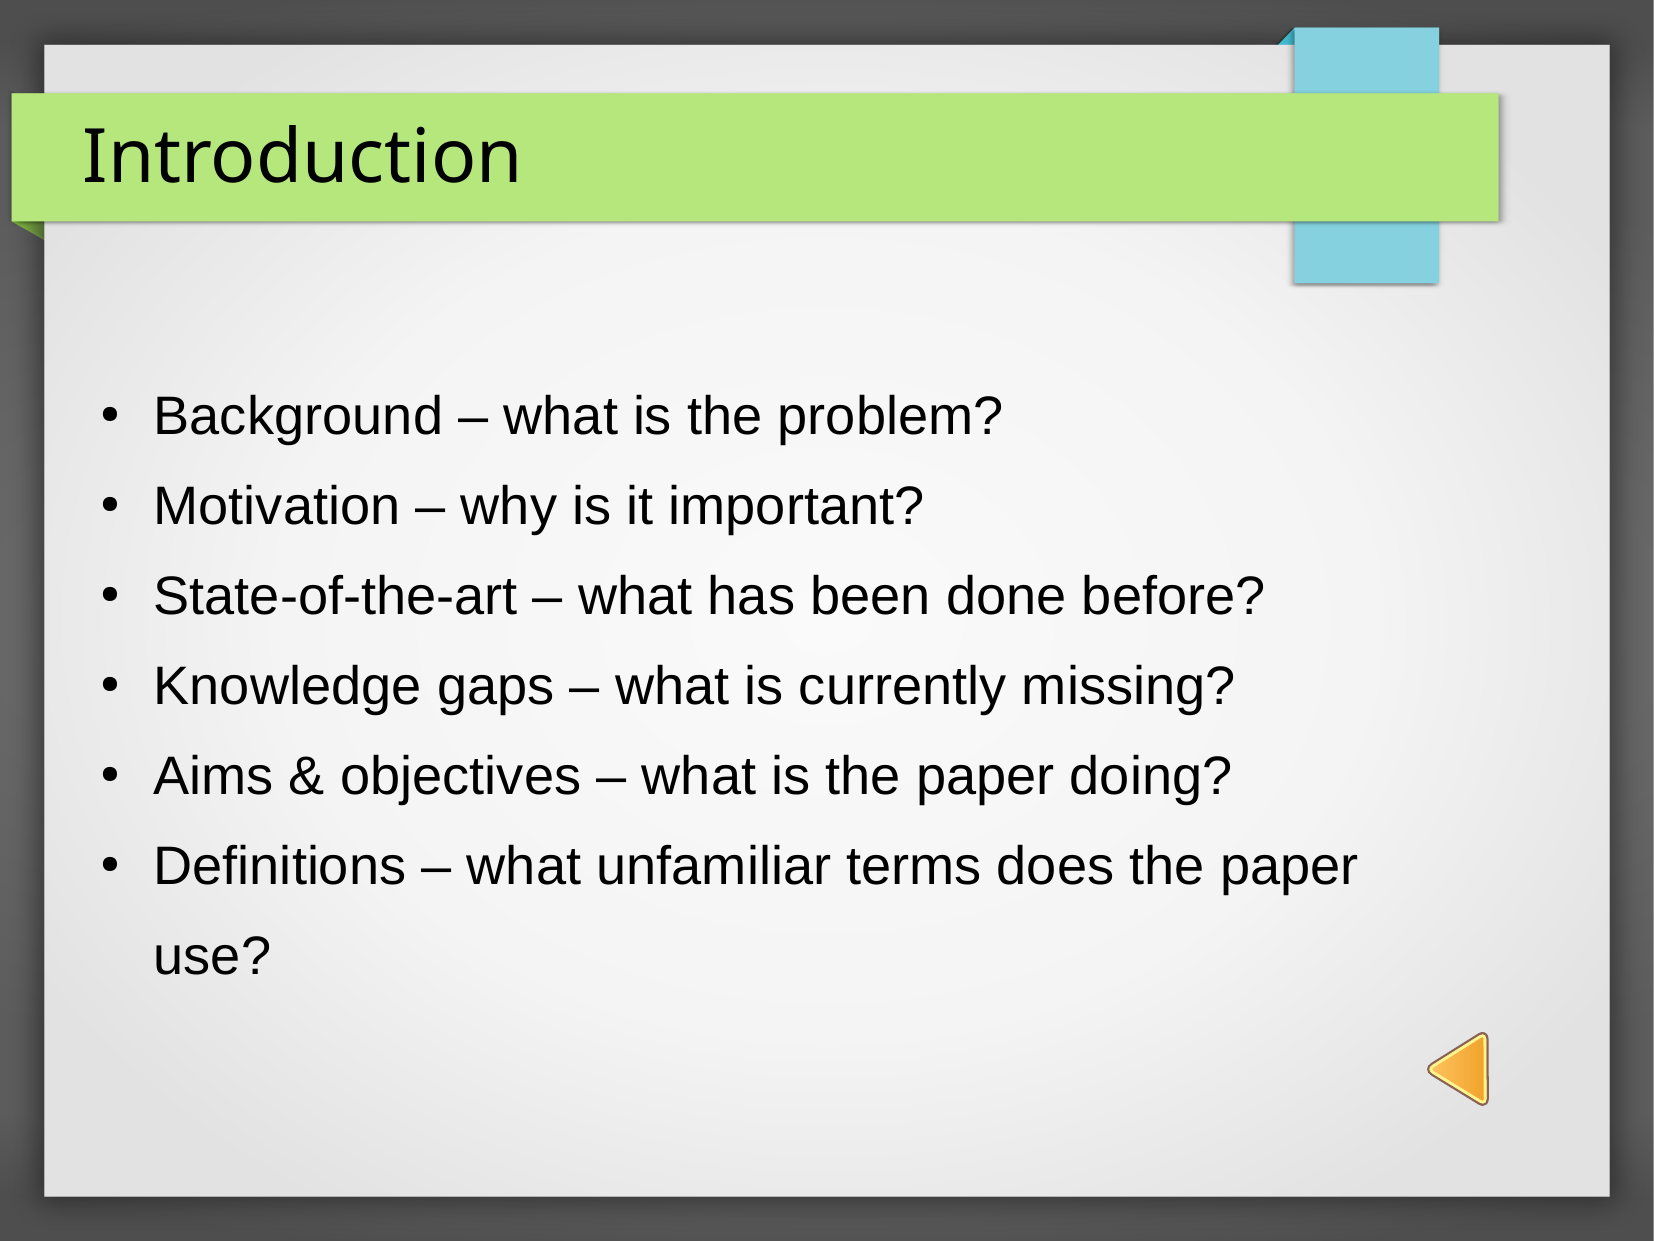

# Introduction
Background – what is the problem?
Motivation – why is it important?
State-of-the-art – what has been done before?
Knowledge gaps – what is currently missing?
Aims & objectives – what is the paper doing?
Definitions – what unfamiliar terms does the paper
use?